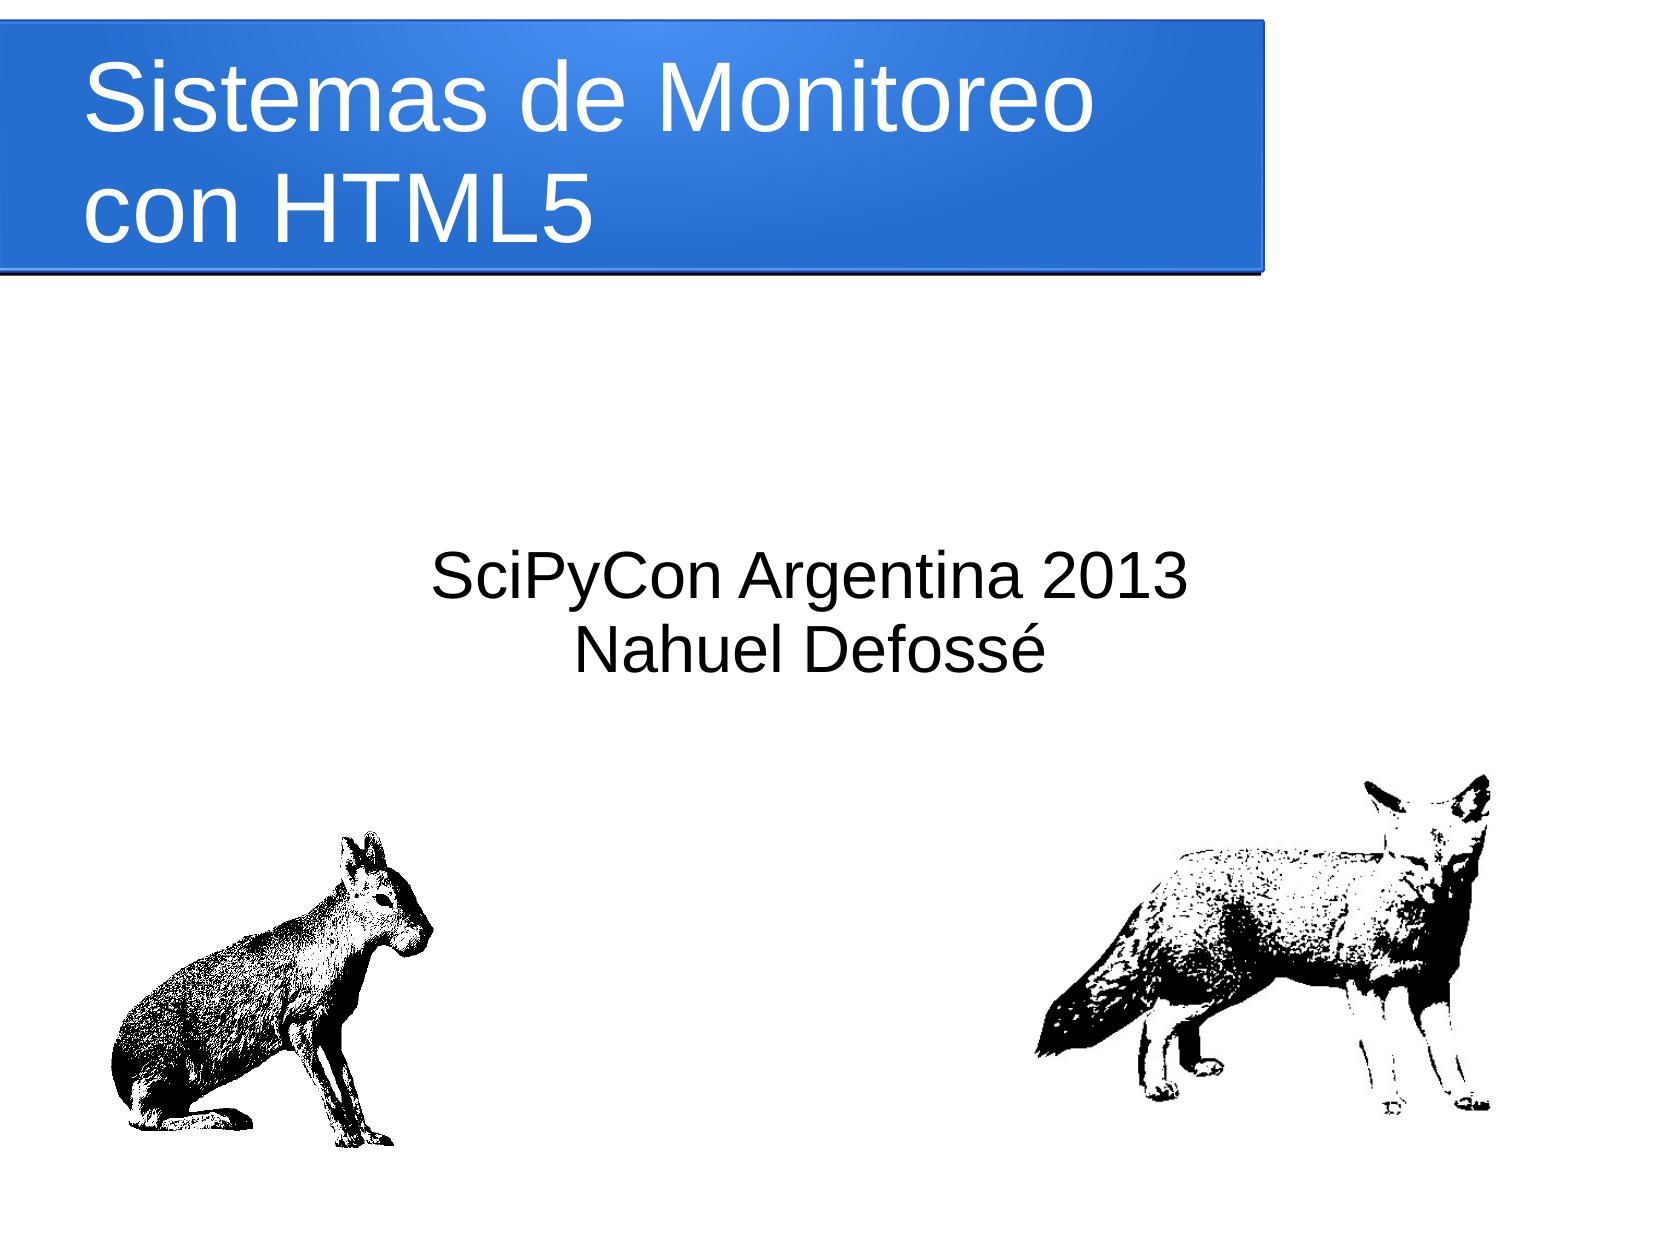

# Sistemas de Monitoreo con HTML5
SciPyCon Argentina 2013
Nahuel Defossé